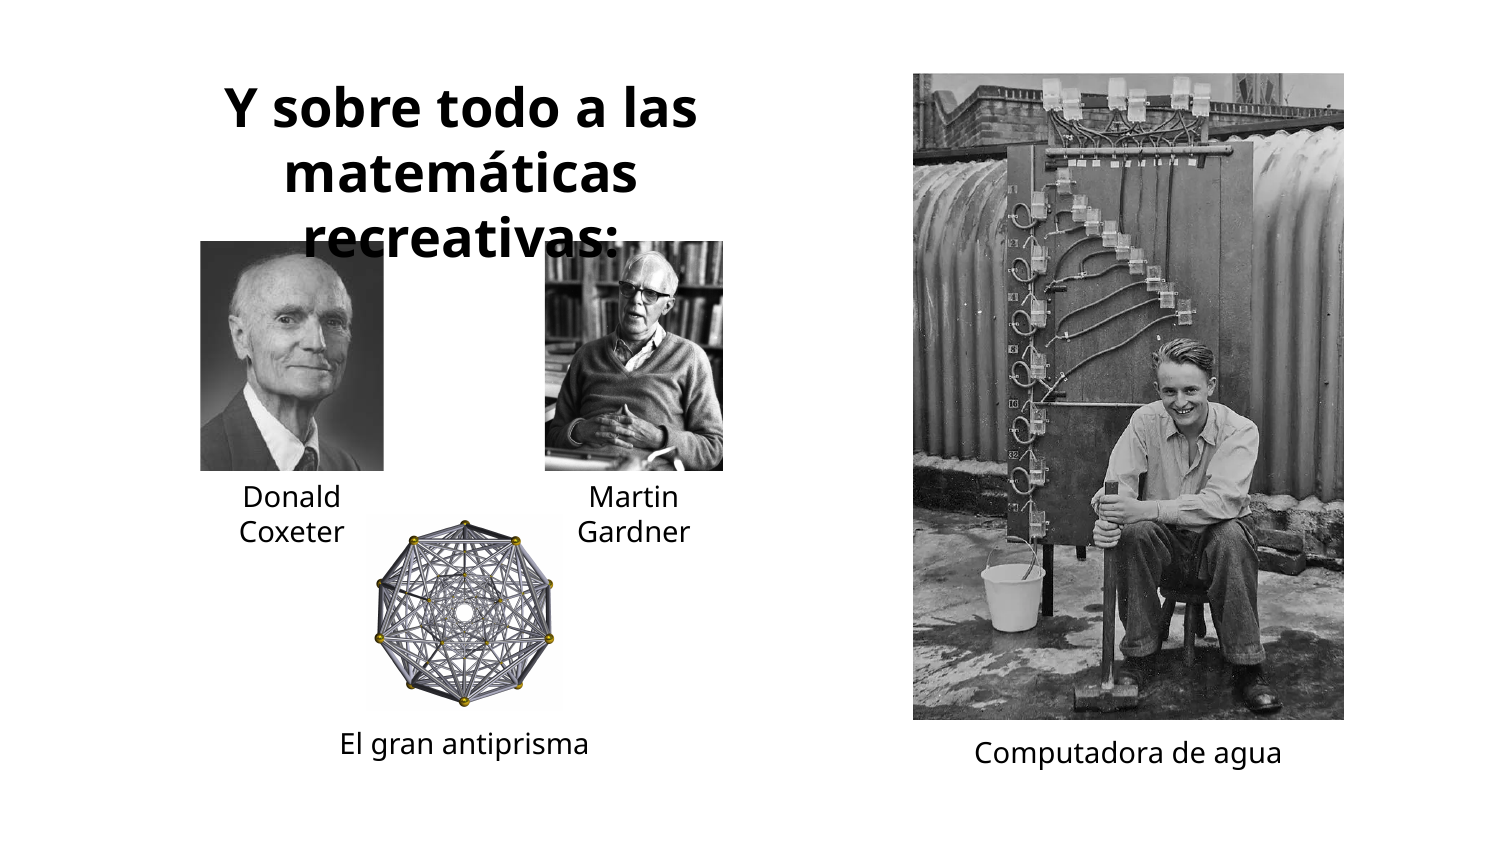

Y sobre todo a las matemáticas recreativas:
Donald Coxeter
Martin Gardner
El gran antiprisma
Computadora de agua